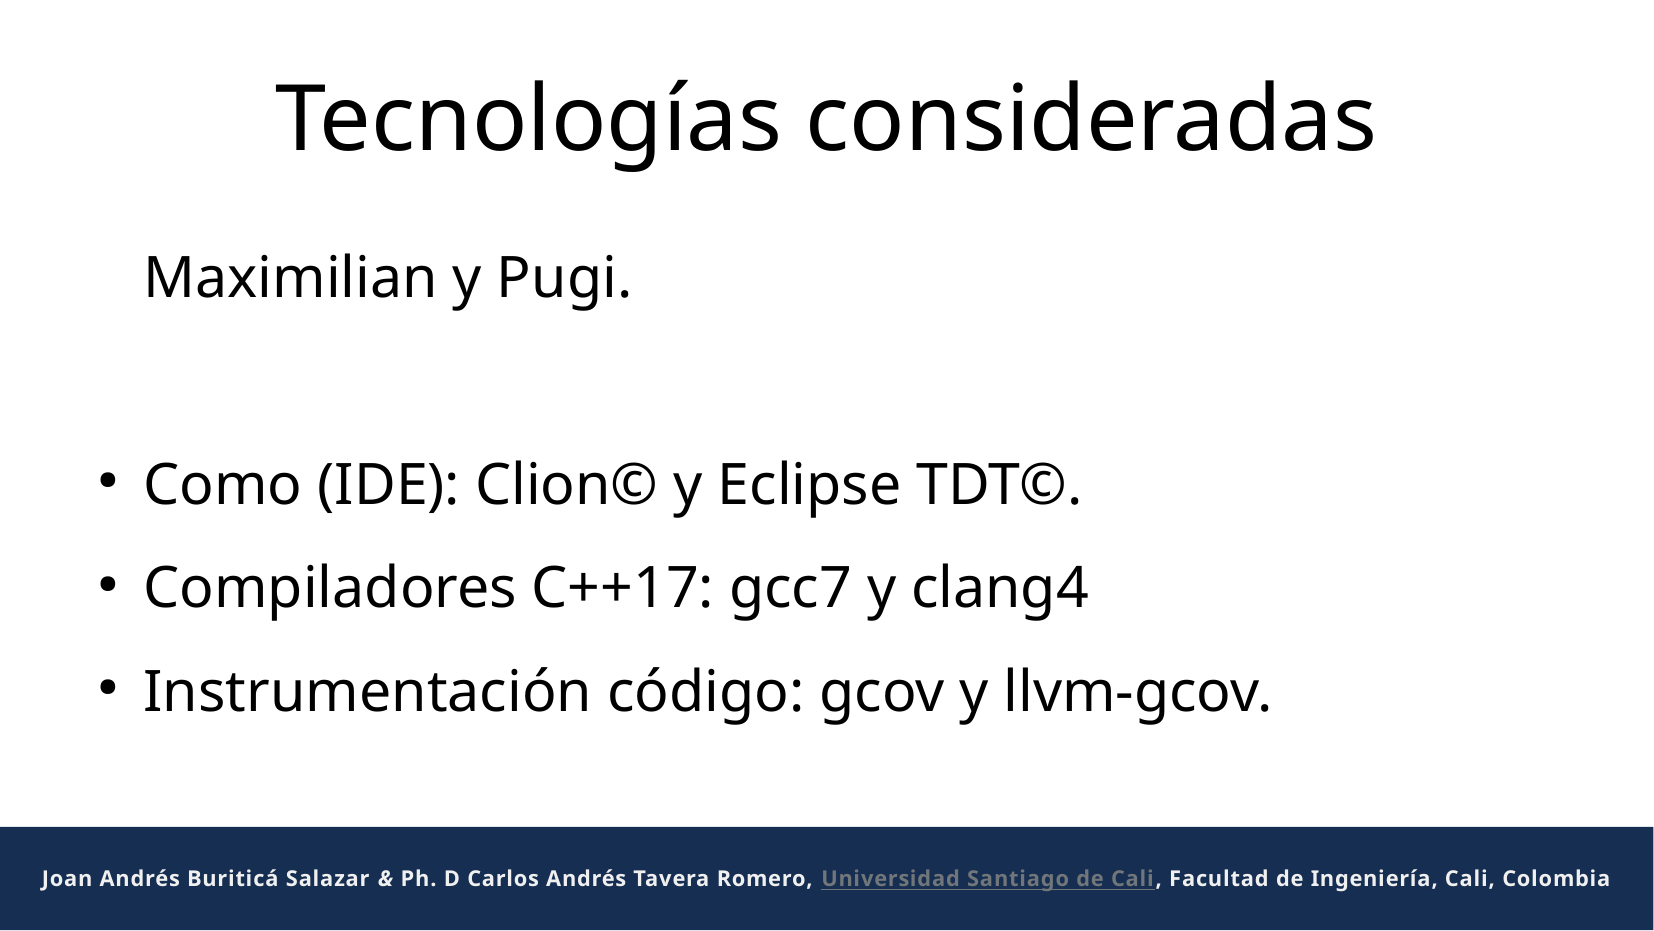

# Tecnologías consideradas
Maximilian y Pugi.
Como (IDE): Clion© y Eclipse TDT©.
Compiladores C++17: gcc7 y clang4
Instrumentación código: gcov y llvm-gcov.